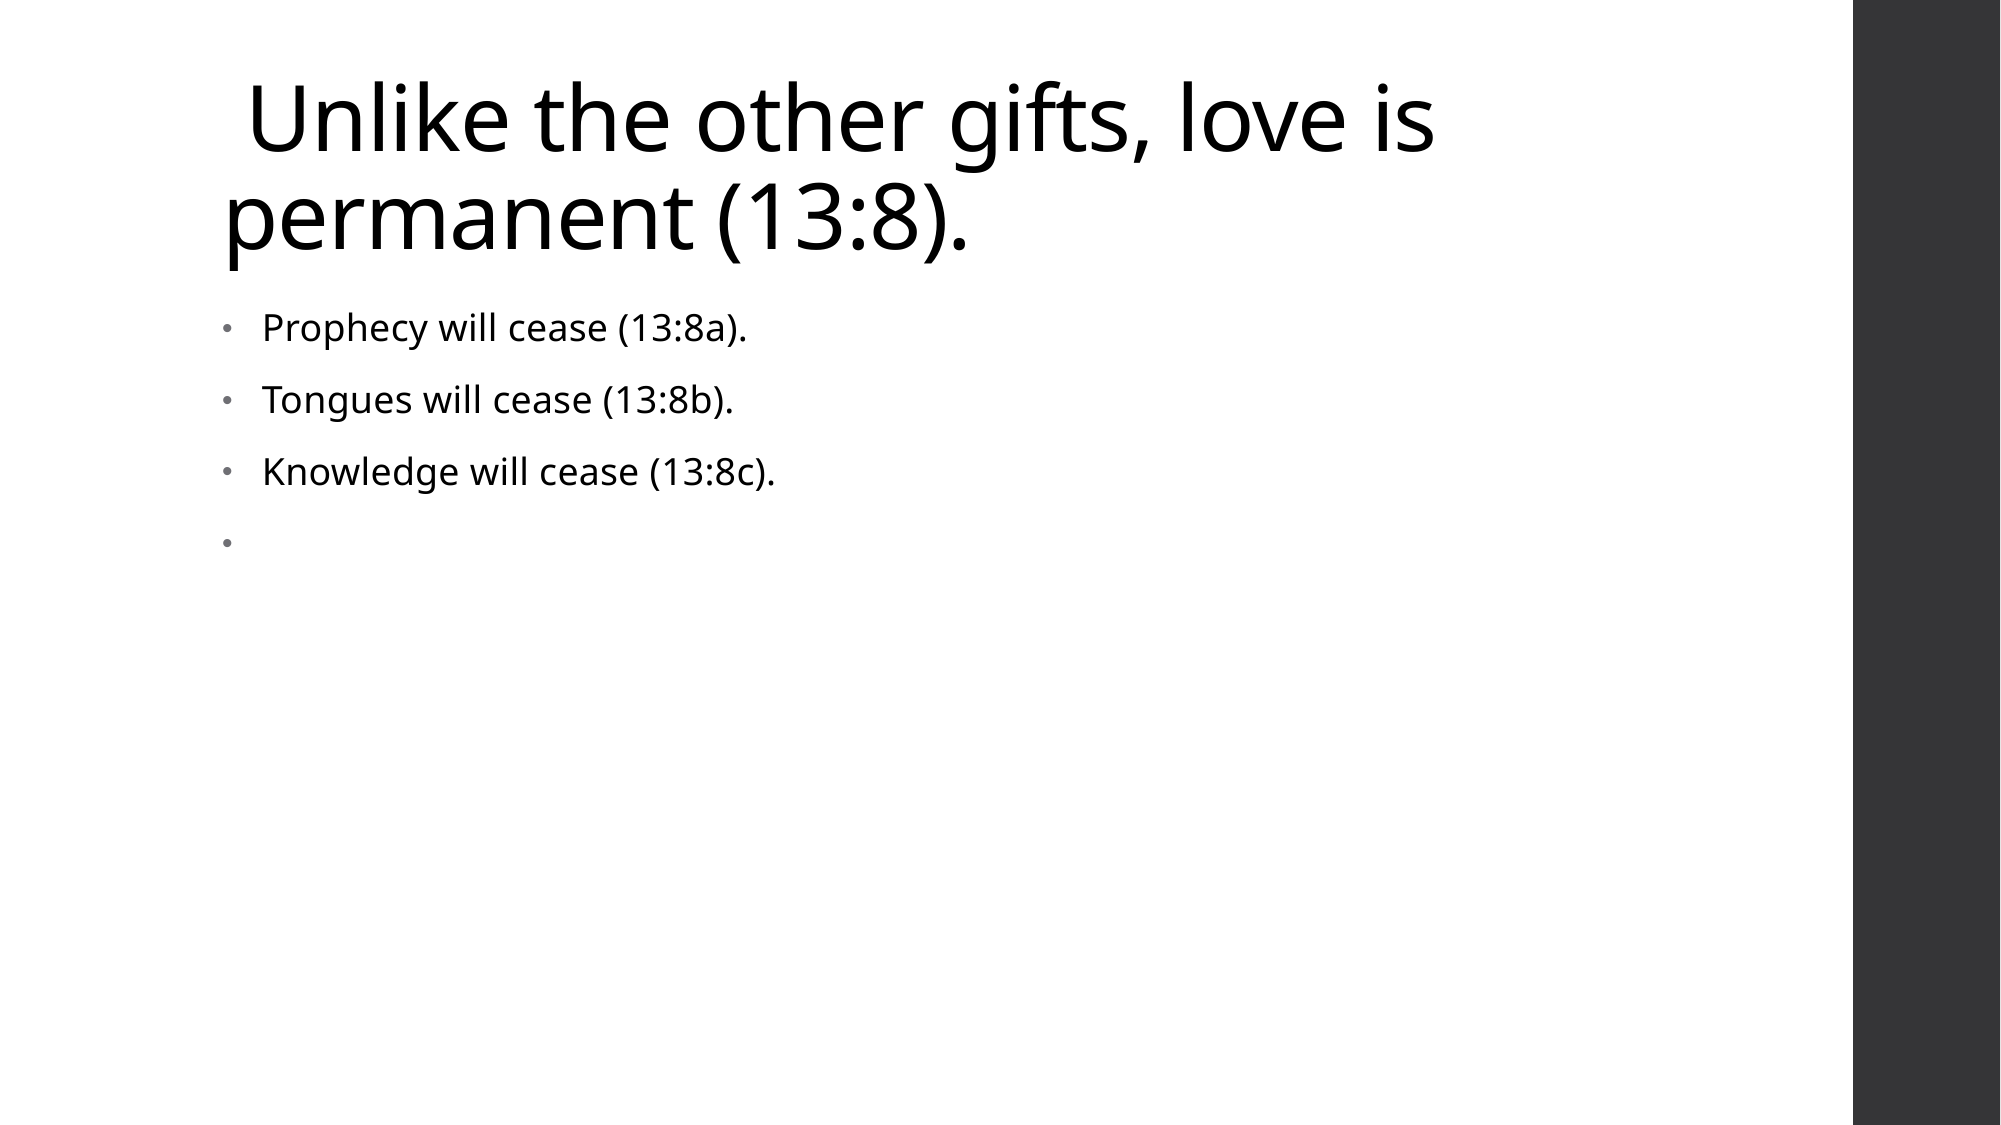

# Unlike the other gifts, love is permanent (13:8).
 Prophecy will cease (13:8a).
 Tongues will cease (13:8b).
 Knowledge will cease (13:8c).